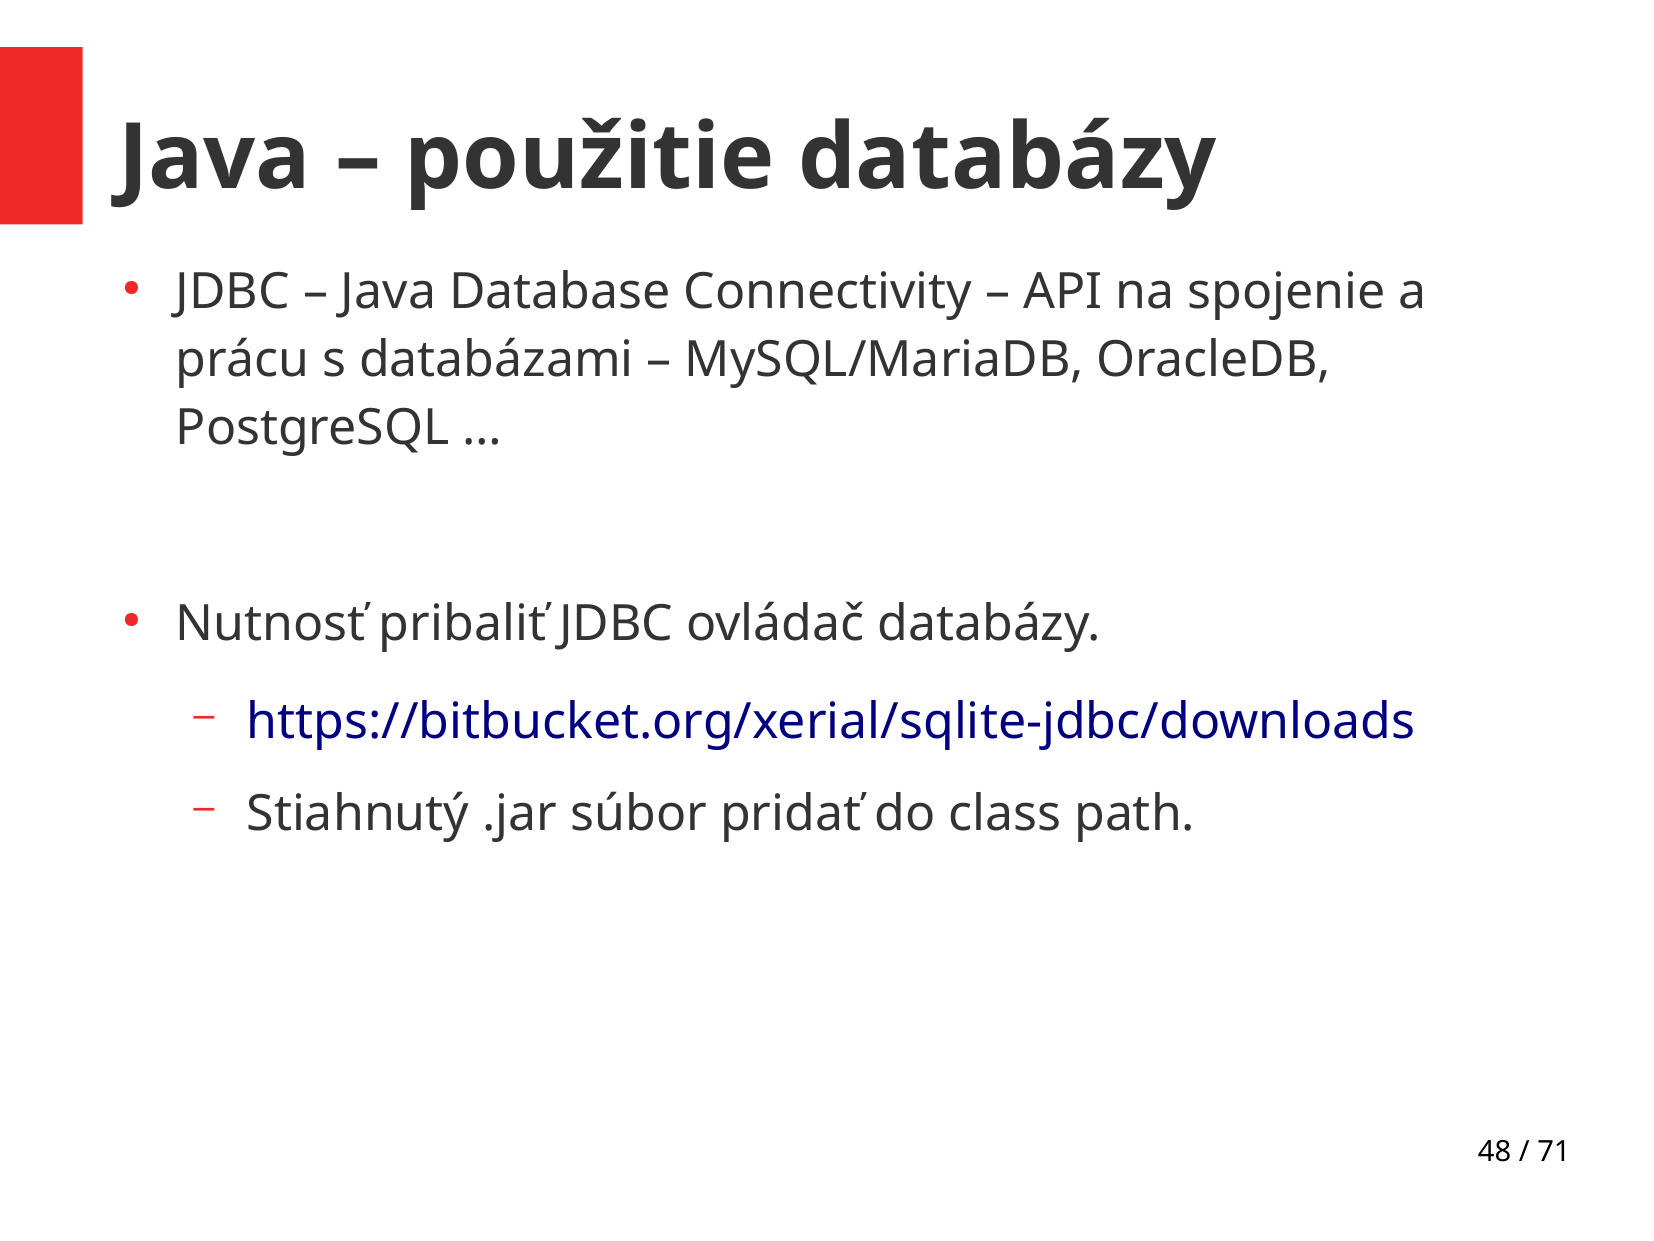

# Java – použitie databázy
JDBC – Java Database Connectivity – API na spojenie a prácu s databázami – MySQL/MariaDB, OracleDB, PostgreSQL …
Nutnosť pribaliť JDBC ovládač databázy.
https://bitbucket.org/xerial/sqlite-jdbc/downloads
Stiahnutý .jar súbor pridať do class path.
48